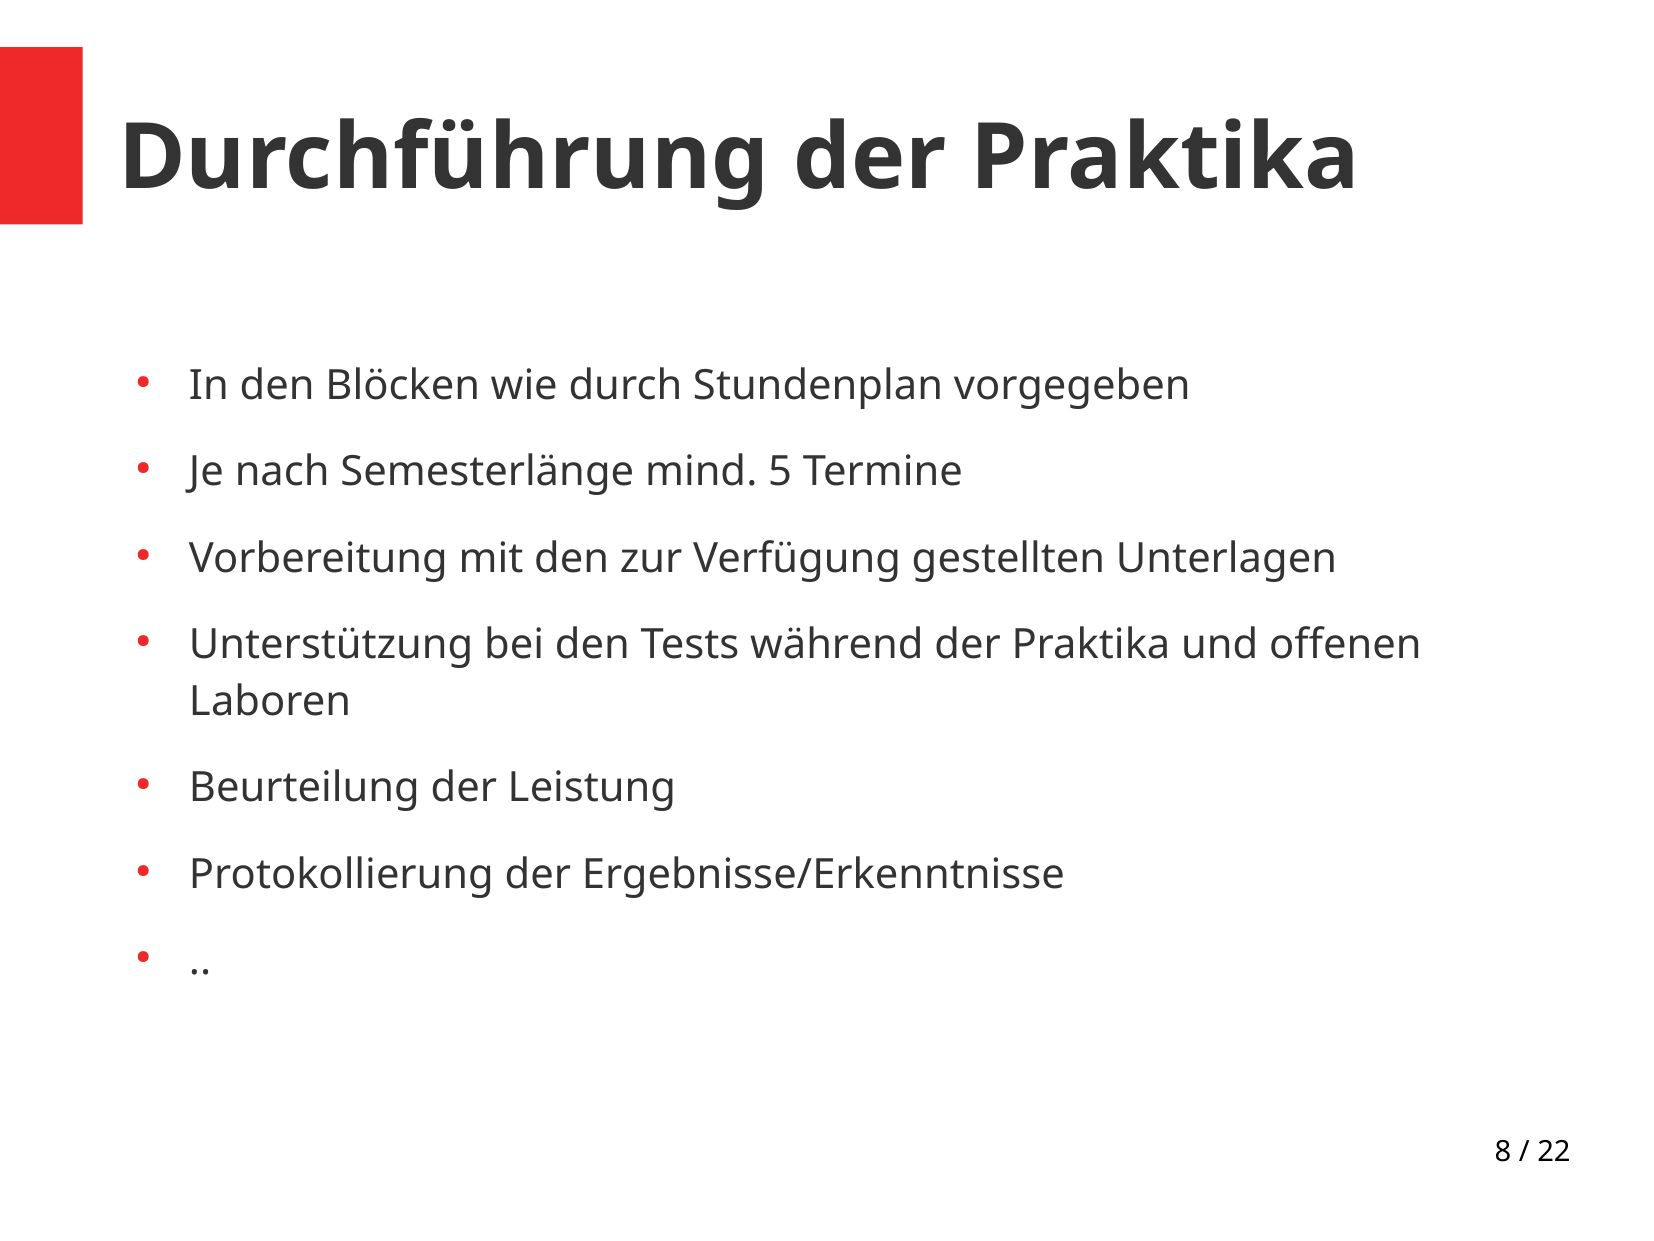

# Durchführung der Praktika
In den Blöcken wie durch Stundenplan vorgegeben
Je nach Semesterlänge mind. 5 Termine
Vorbereitung mit den zur Verfügung gestellten Unterlagen
Unterstützung bei den Tests während der Praktika und offenen Laboren
Beurteilung der Leistung
Protokollierung der Ergebnisse/Erkenntnisse
..
8